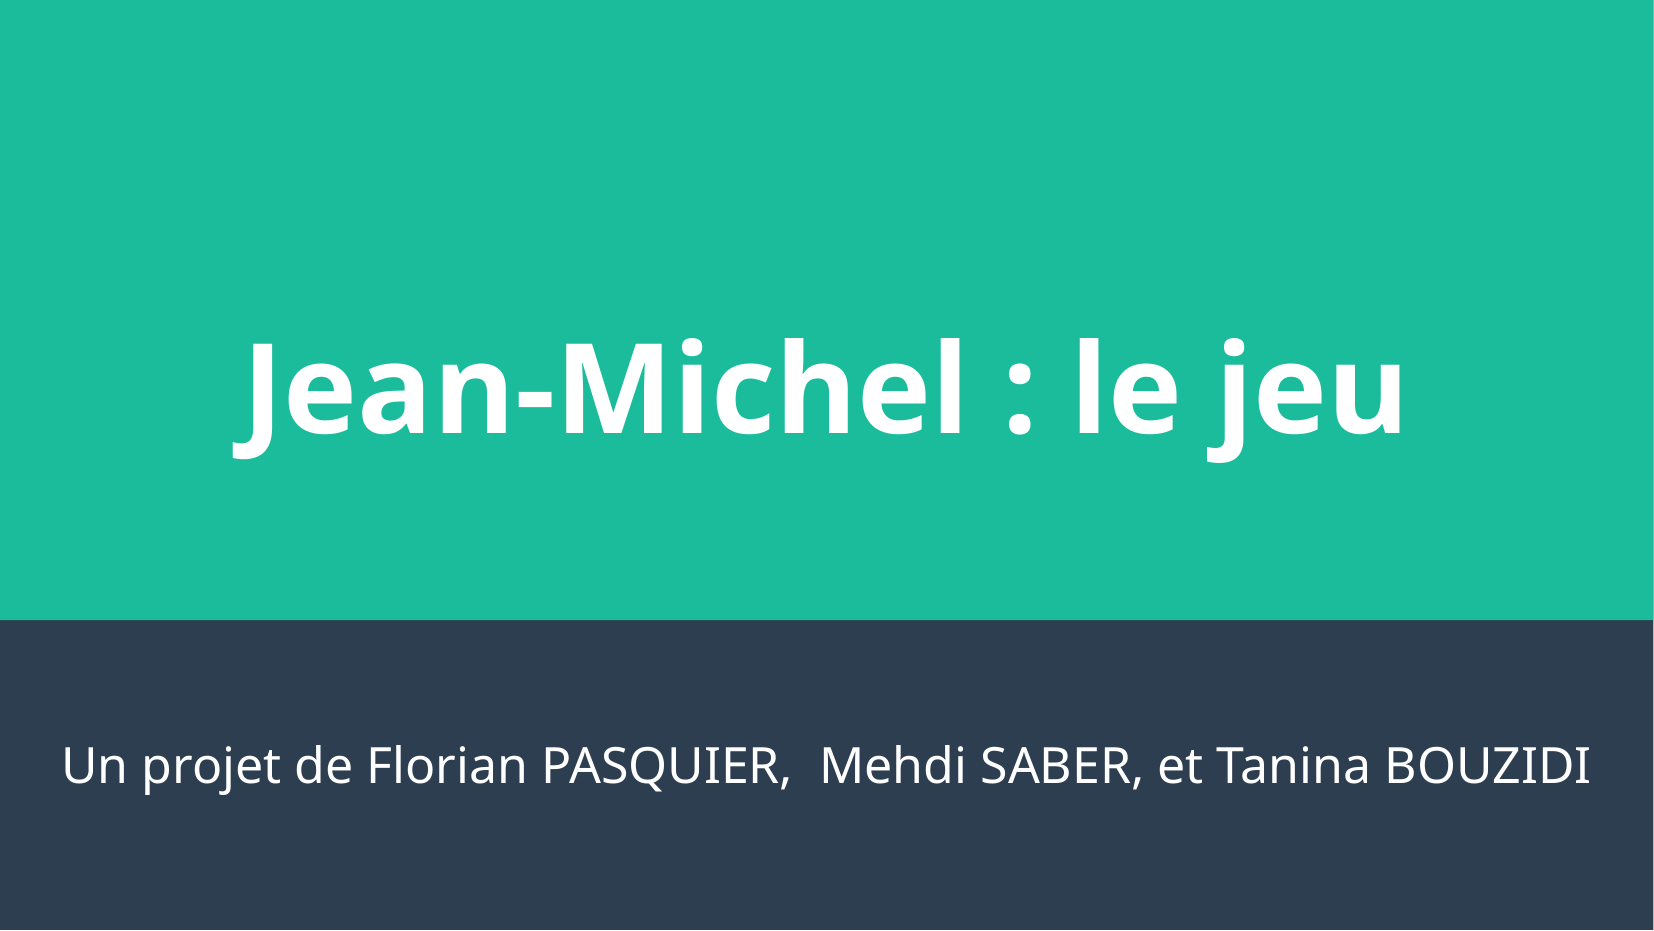

# Jean-Michel : le jeu
Un projet de Florian PASQUIER, Mehdi SABER, et Tanina BOUZIDI